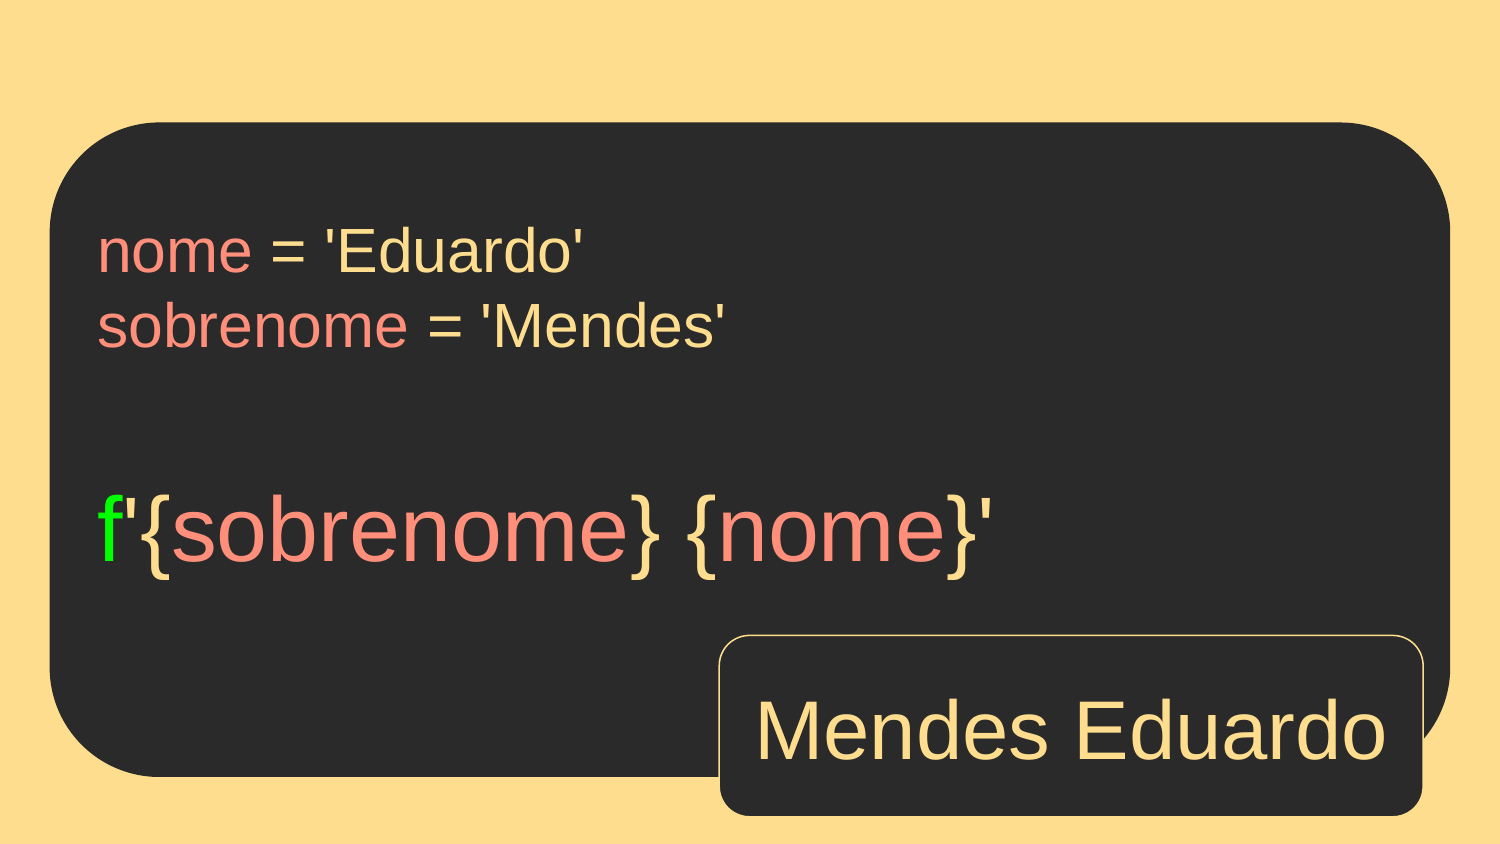

nome = 'Eduardo'
sobrenome = 'Mendes'
f'{sobrenome} {nome}'
Mendes Eduardo